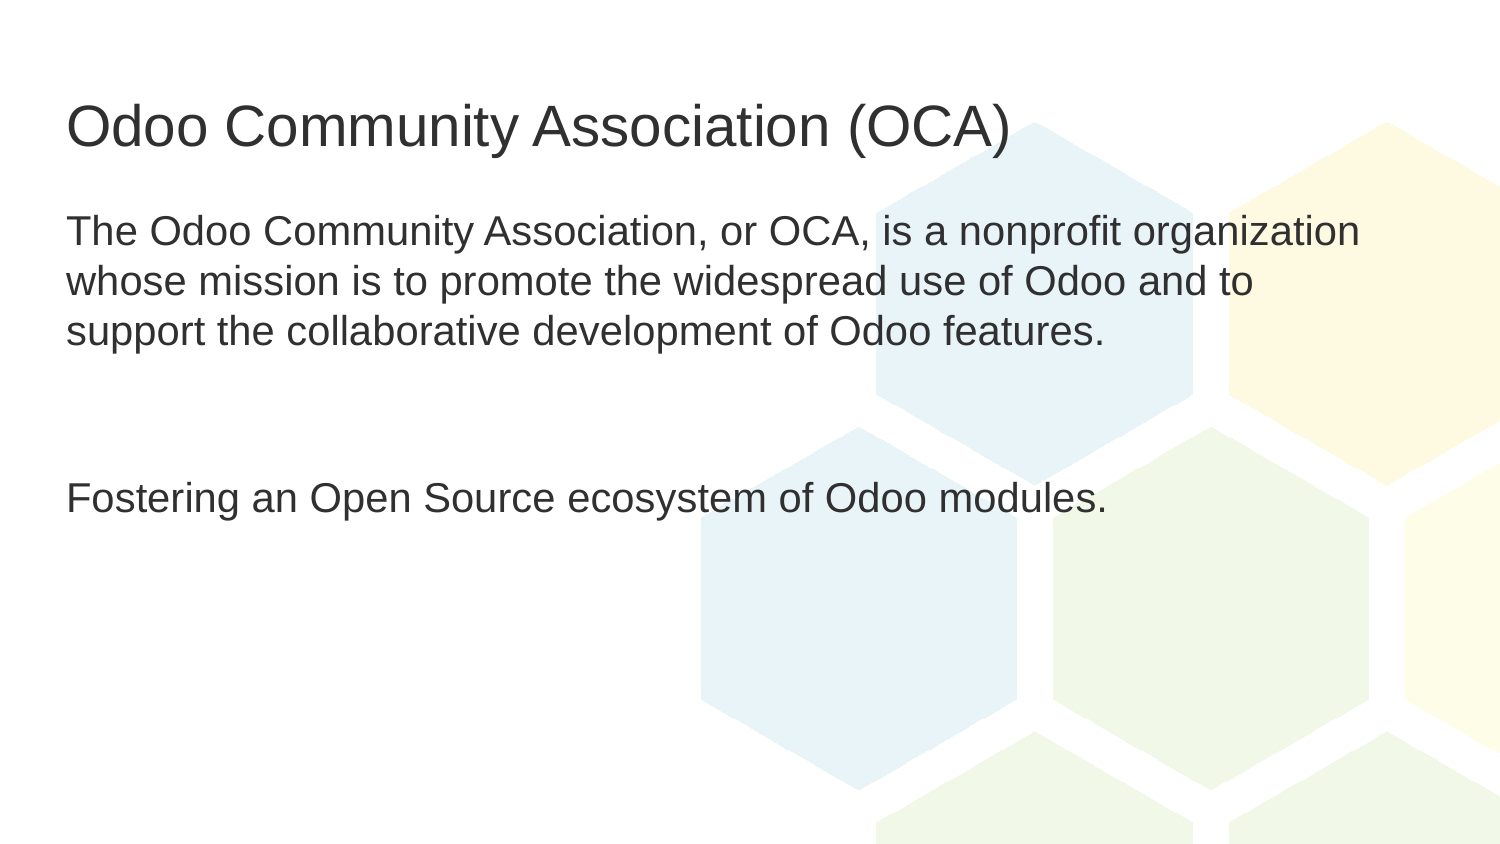

# Odoo Community Association (OCA)
The Odoo Community Association, or OCA, is a nonprofit organization whose mission is to promote the widespread use of Odoo and to support the collaborative development of Odoo features.
Fostering an Open Source ecosystem of Odoo modules.